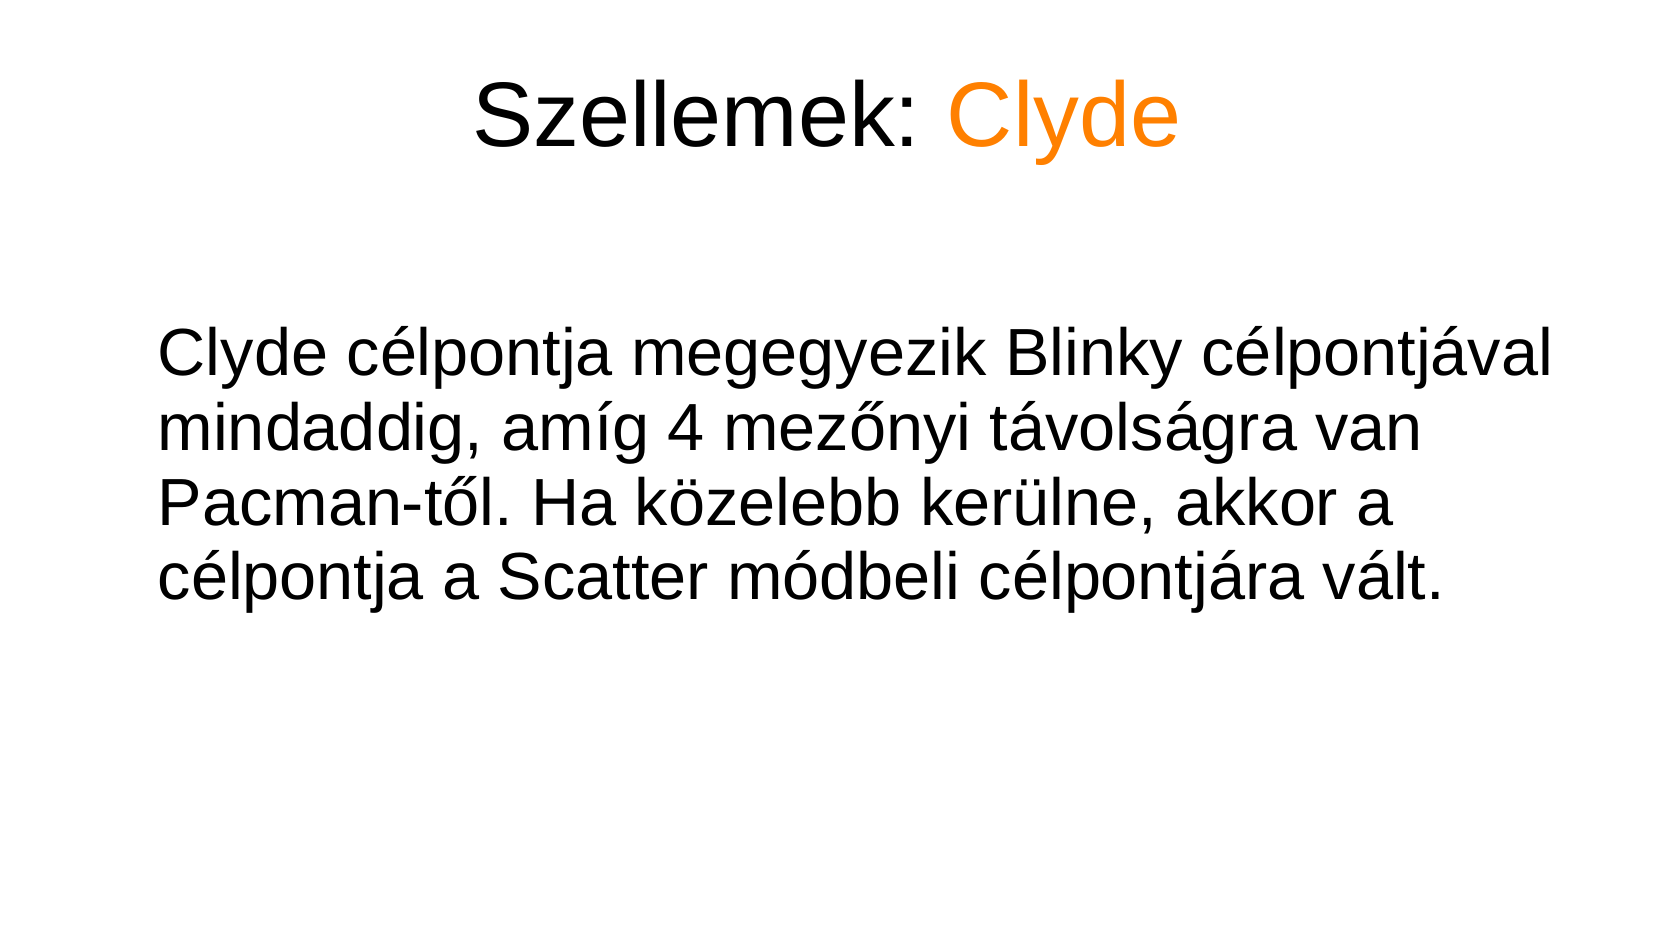

# Szellemek: Clyde
Clyde célpontja megegyezik Blinky célpontjával mindaddig, amíg 4 mezőnyi távolságra van Pacman-től. Ha közelebb kerülne, akkor a célpontja a Scatter módbeli célpontjára vált.